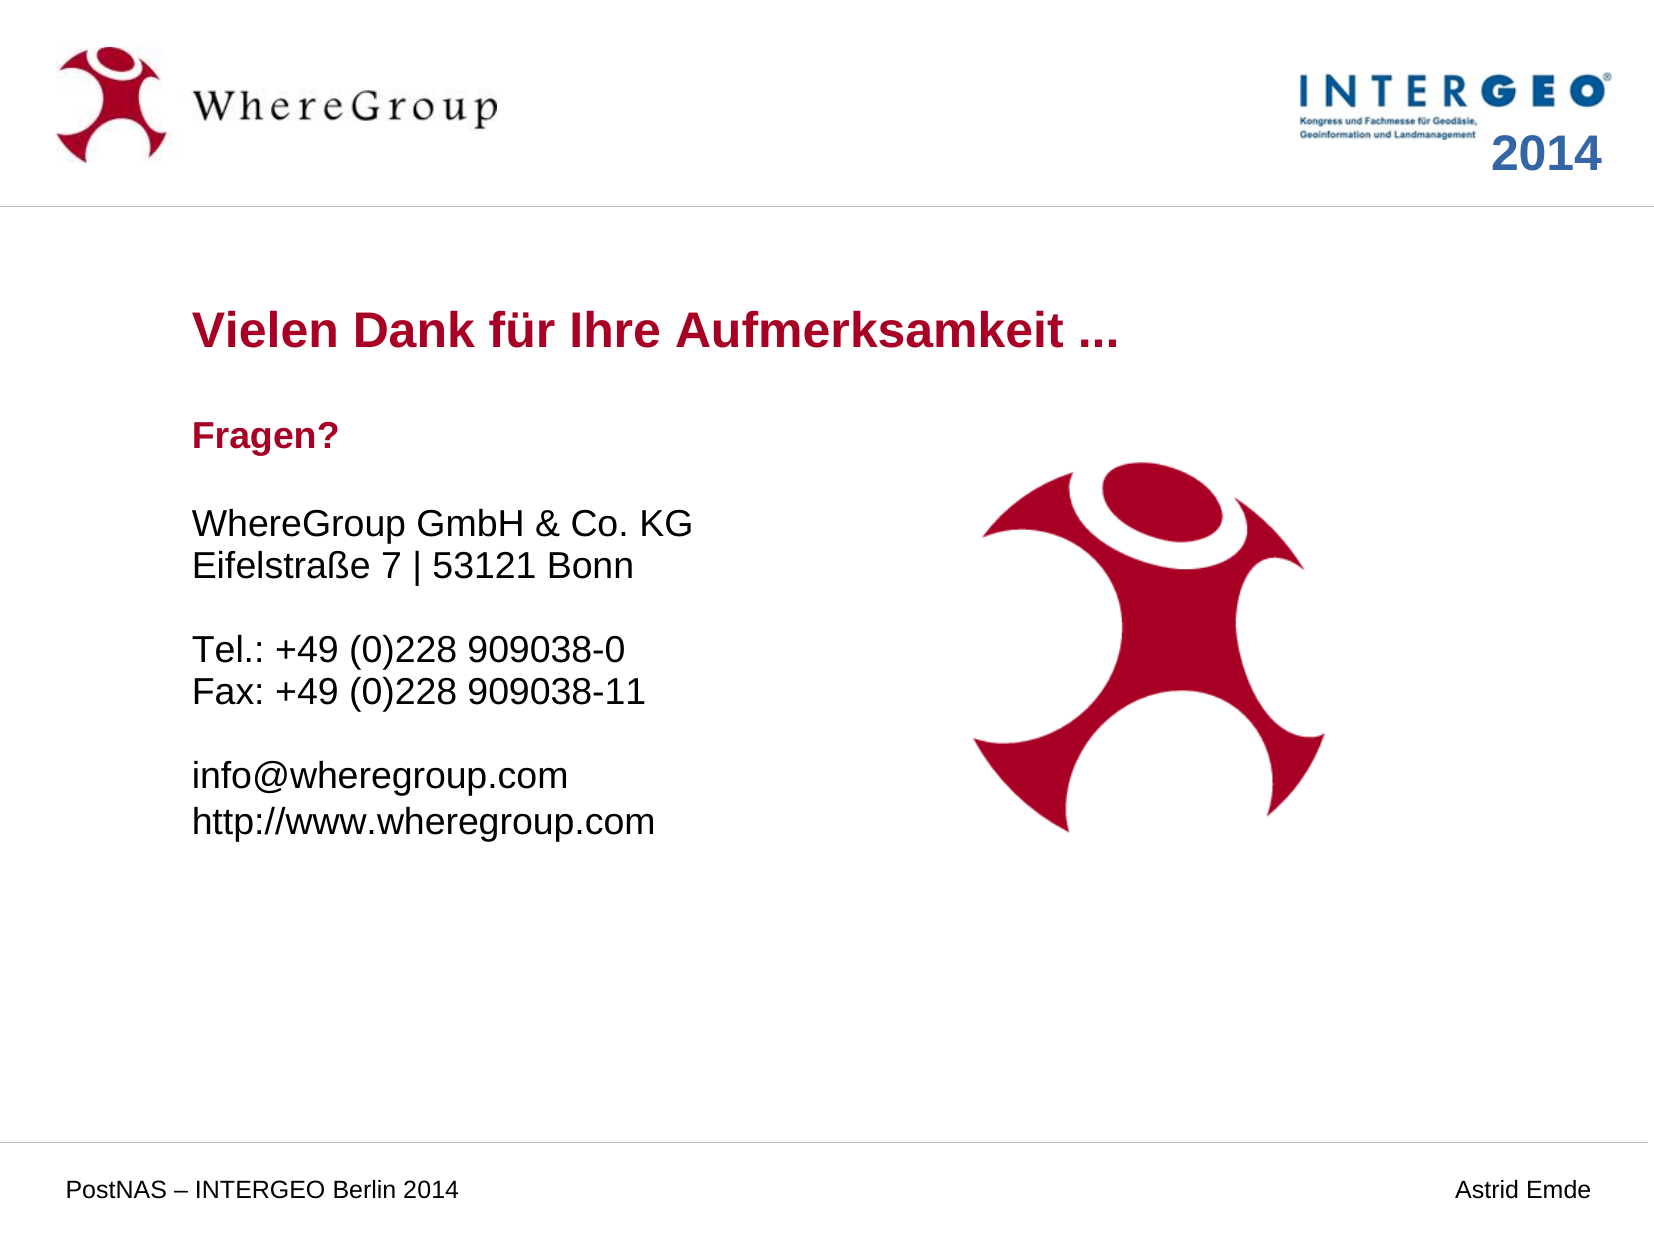

Vielen Dank für Ihre Aufmerksamkeit ...
Fragen?
WhereGroup GmbH & Co. KG
Eifelstraße 7 | 53121 Bonn
Tel.: +49 (0)228 909038-0
Fax: +49 (0)228 909038-11
info@wheregroup.com
http://www.wheregroup.com